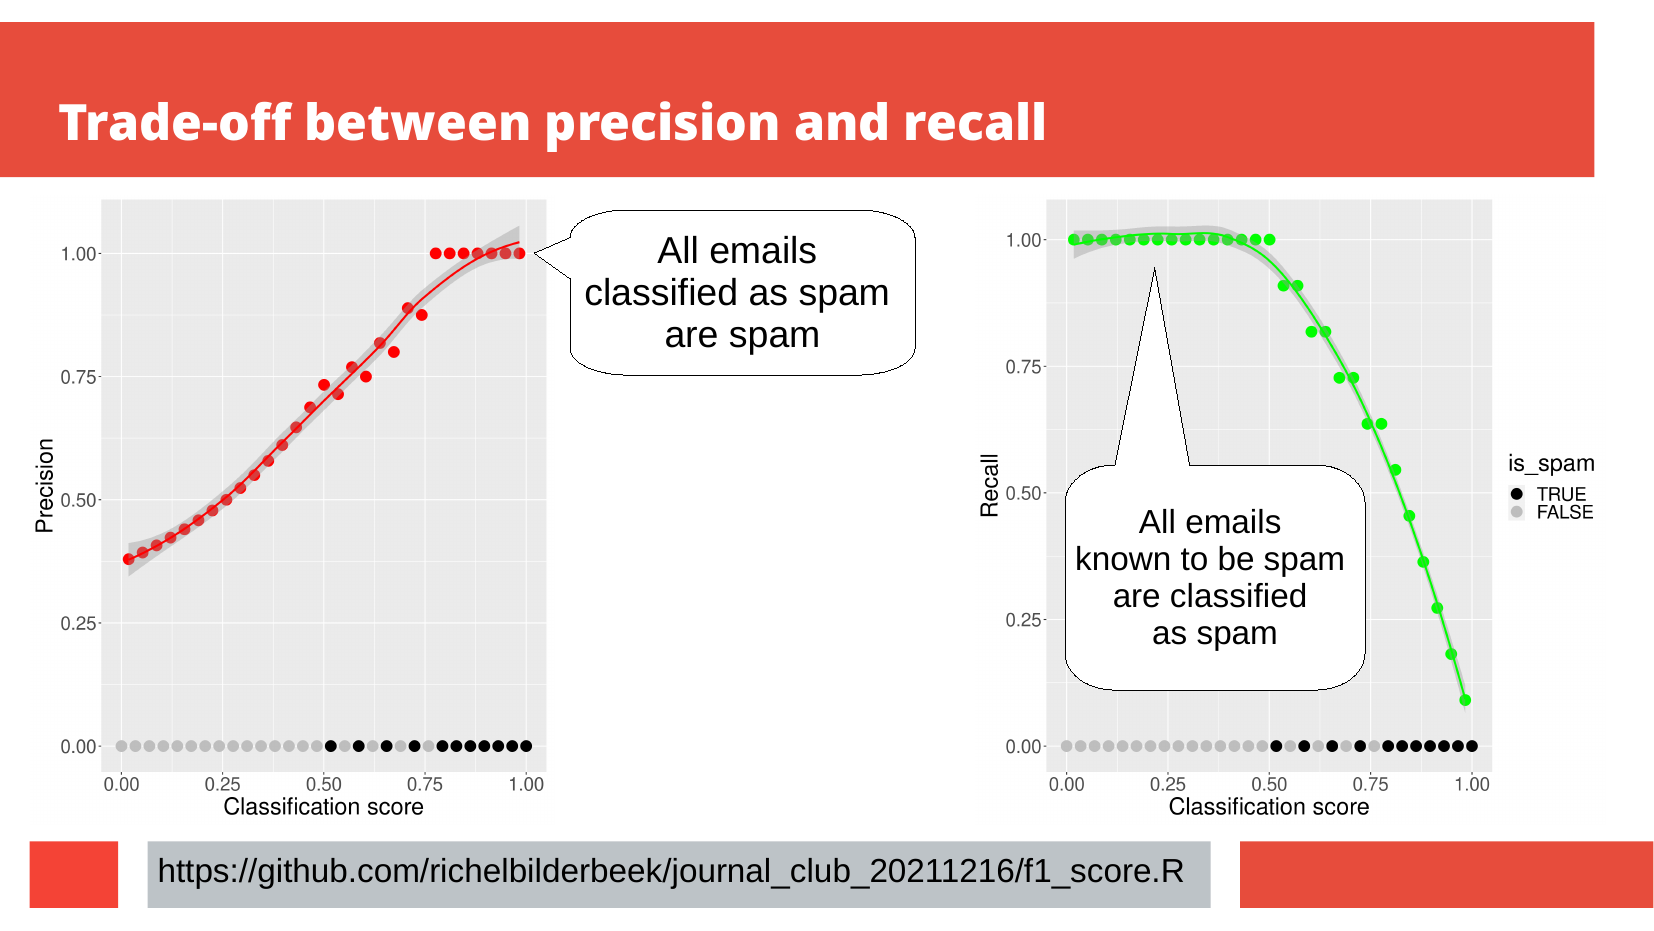

# Trade-off between precision and recall
All emails
classified as spam
are spam
All emails
known to be spam
are classified
as spam
https://github.com/richelbilderbeek/journal_club_20211216/f1_score.R